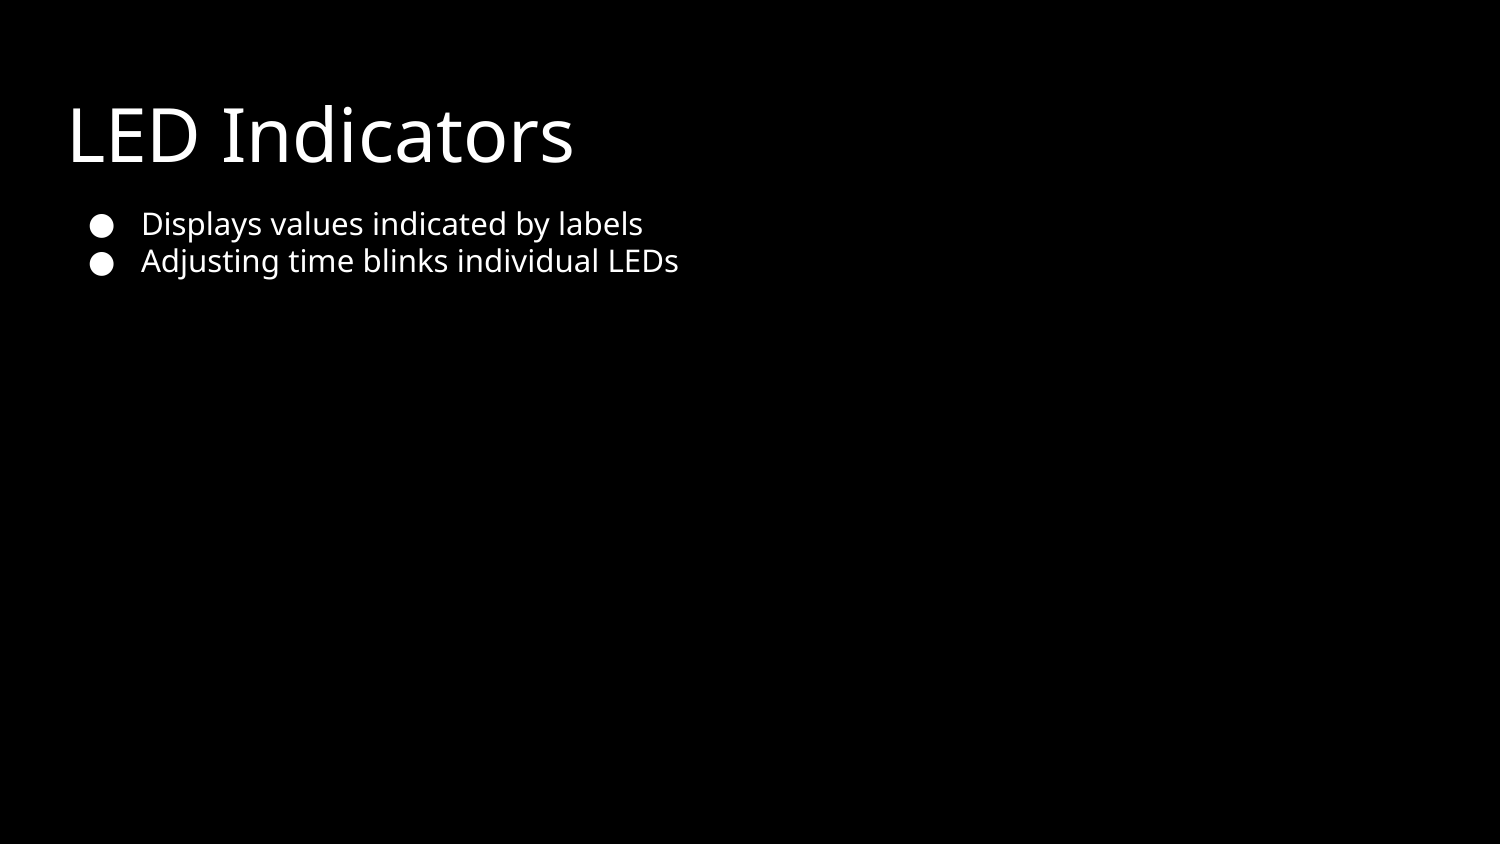

# LED Indicators
Displays values indicated by labels
Adjusting time blinks individual LEDs